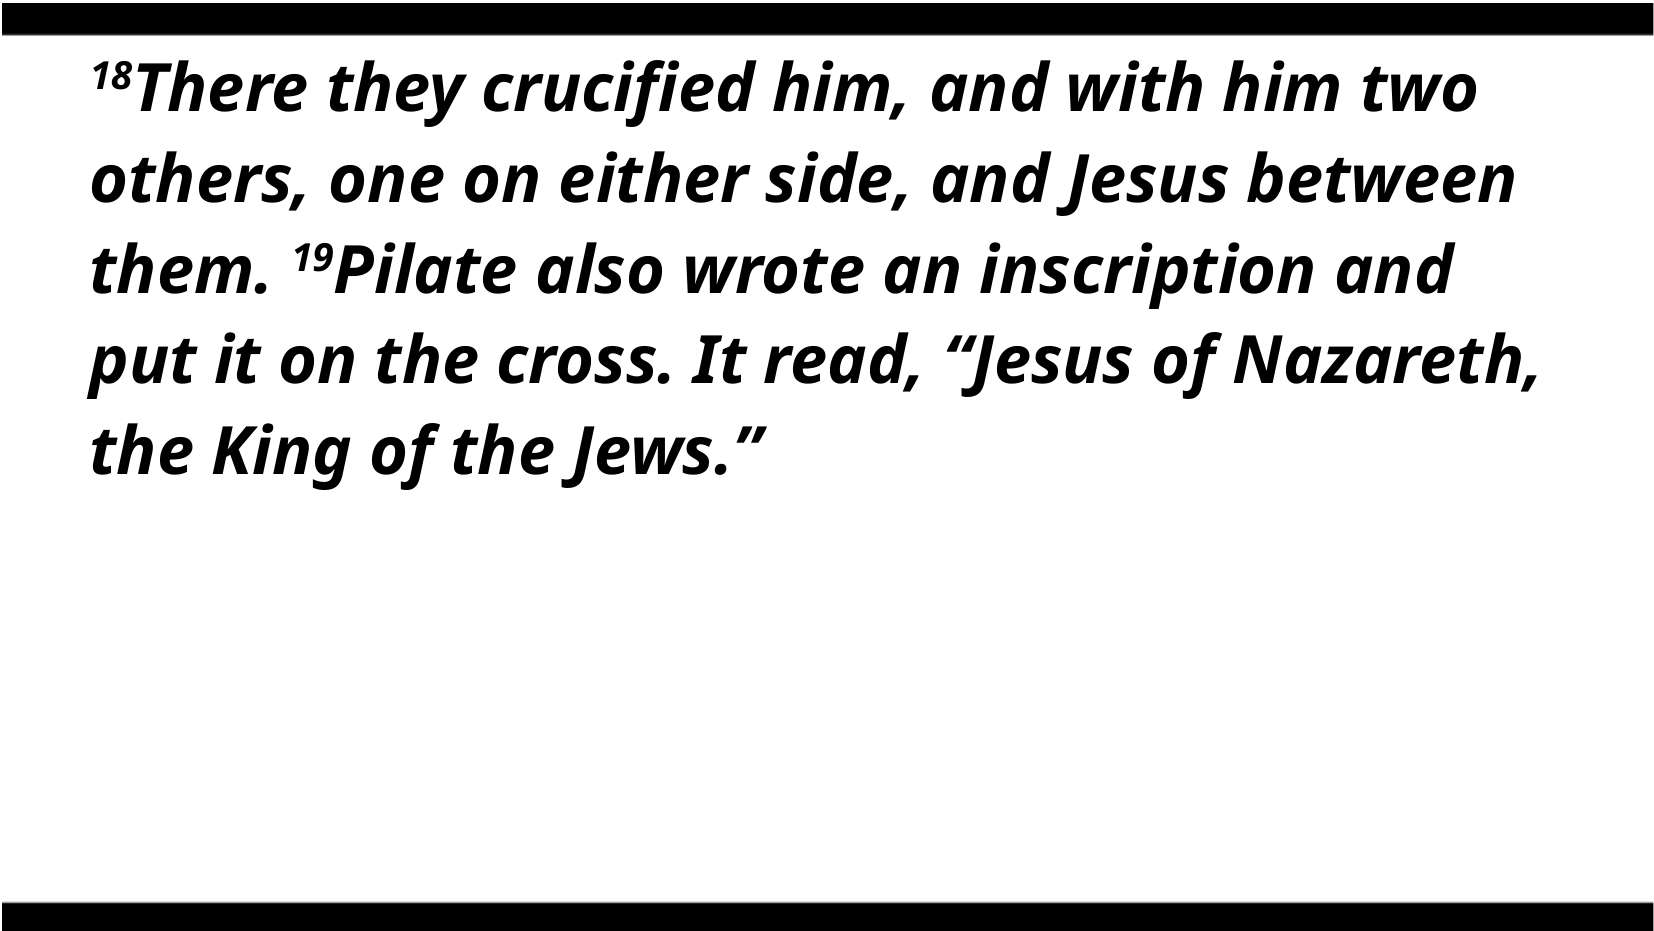

18There they crucified him, and with him two others, one on either side, and Jesus between them. 19Pilate also wrote an inscription and put it on the cross. It read, “Jesus of Nazareth, the King of the Jews.”